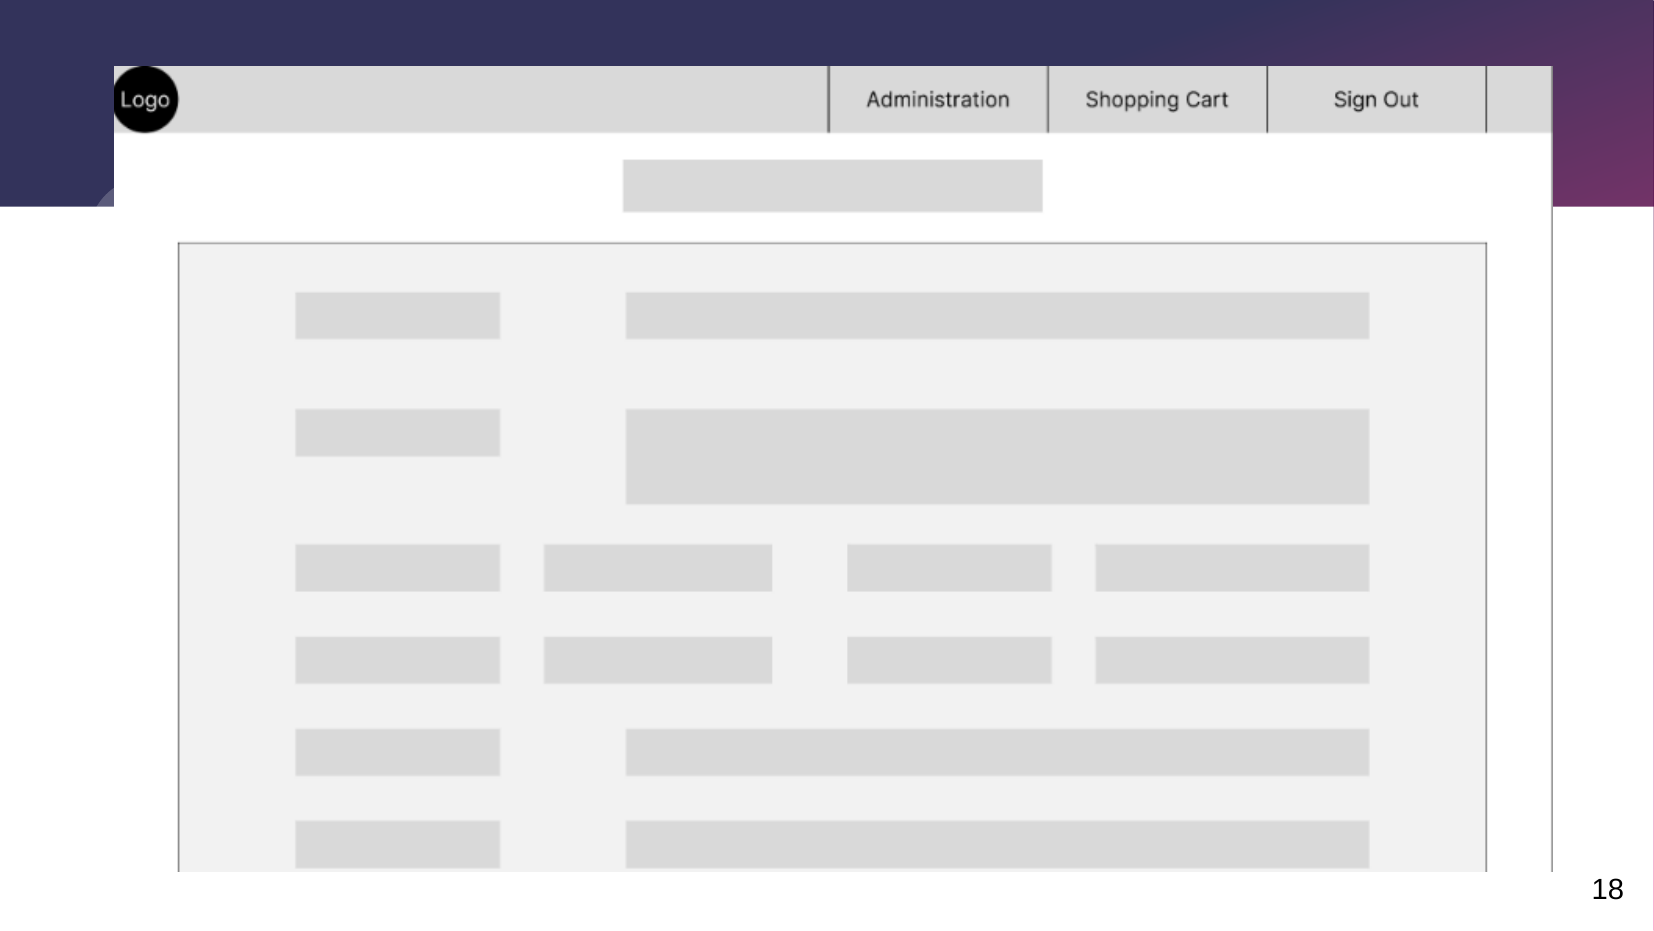

# Maquettage/Wireframe
Partie administrateur :
3ème page : Page de formulaire de produit